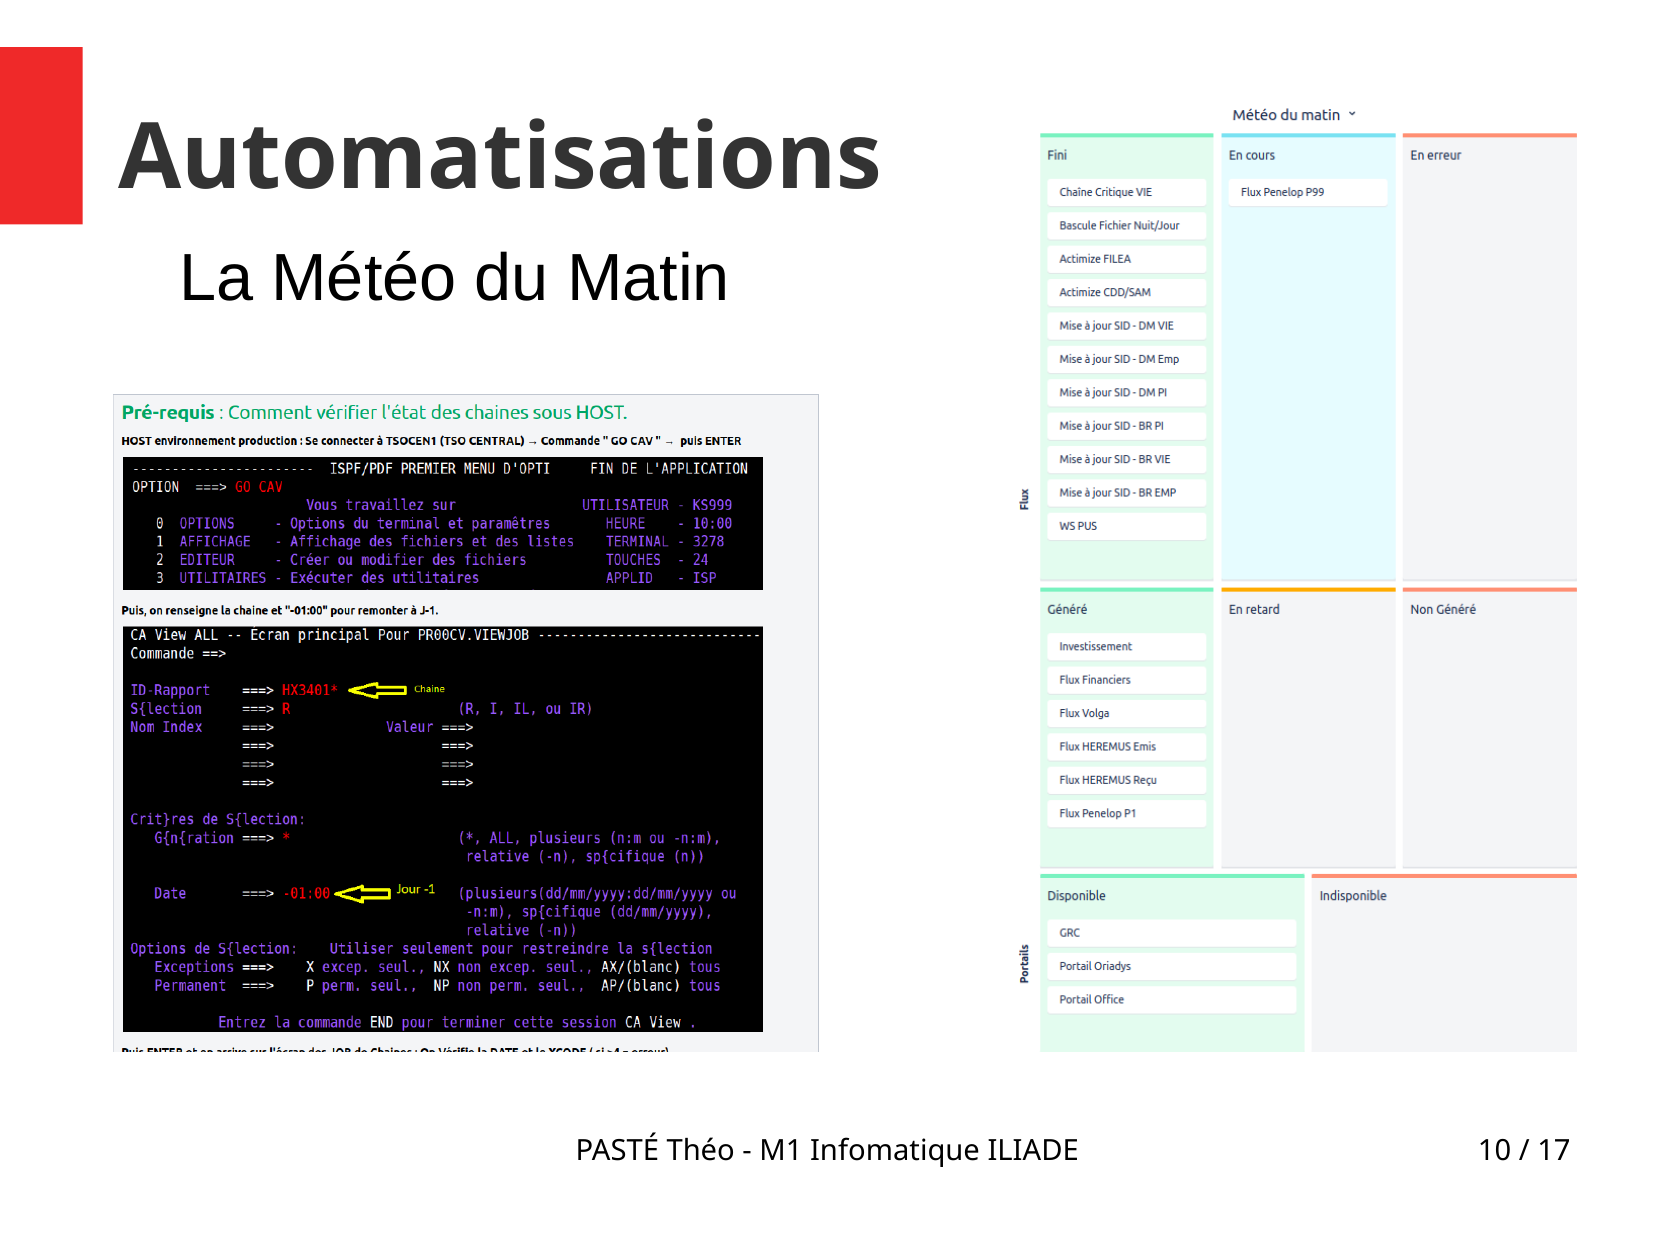

# Automatisations
La Météo du Matin
PASTÉ Théo - M1 Infomatique ILIADE
10